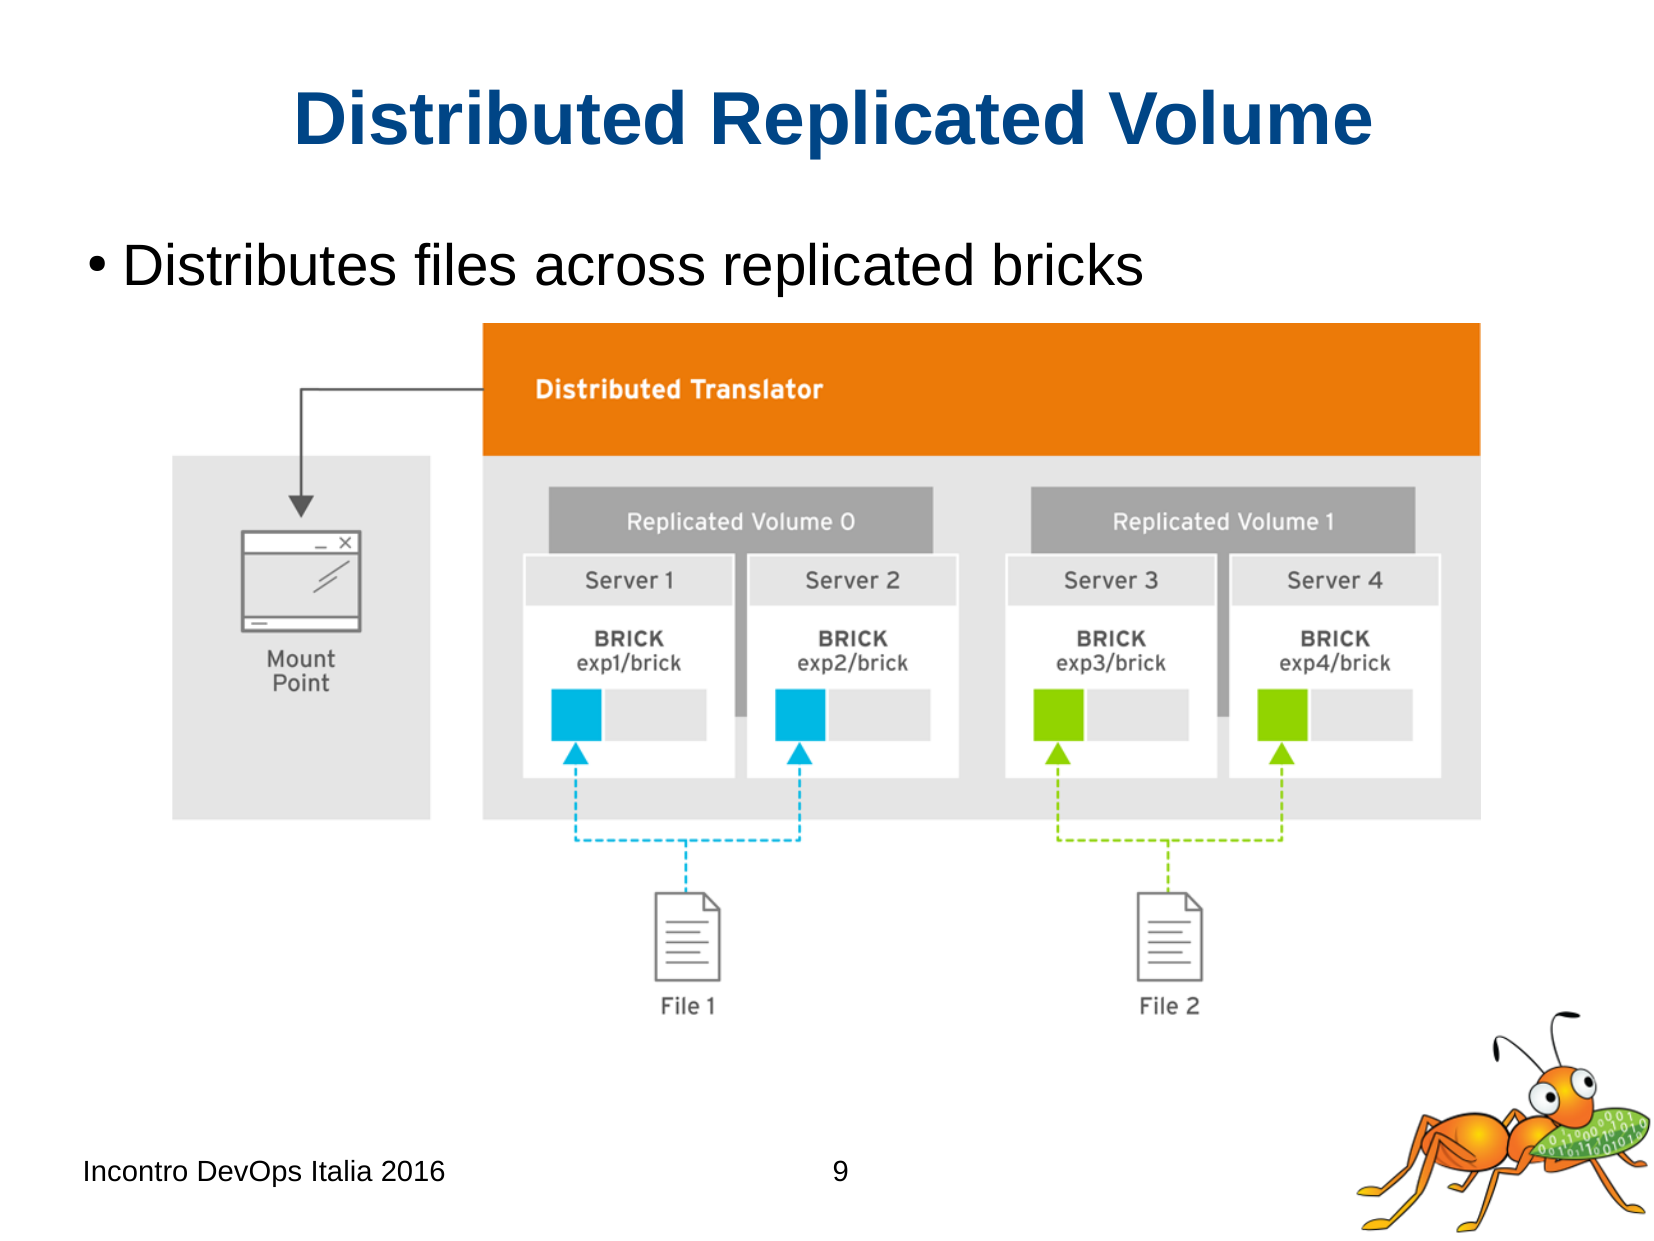

# Distributed Replicated Volume
Distributes files across replicated bricks
FOSDEM, 31 January 2015
9